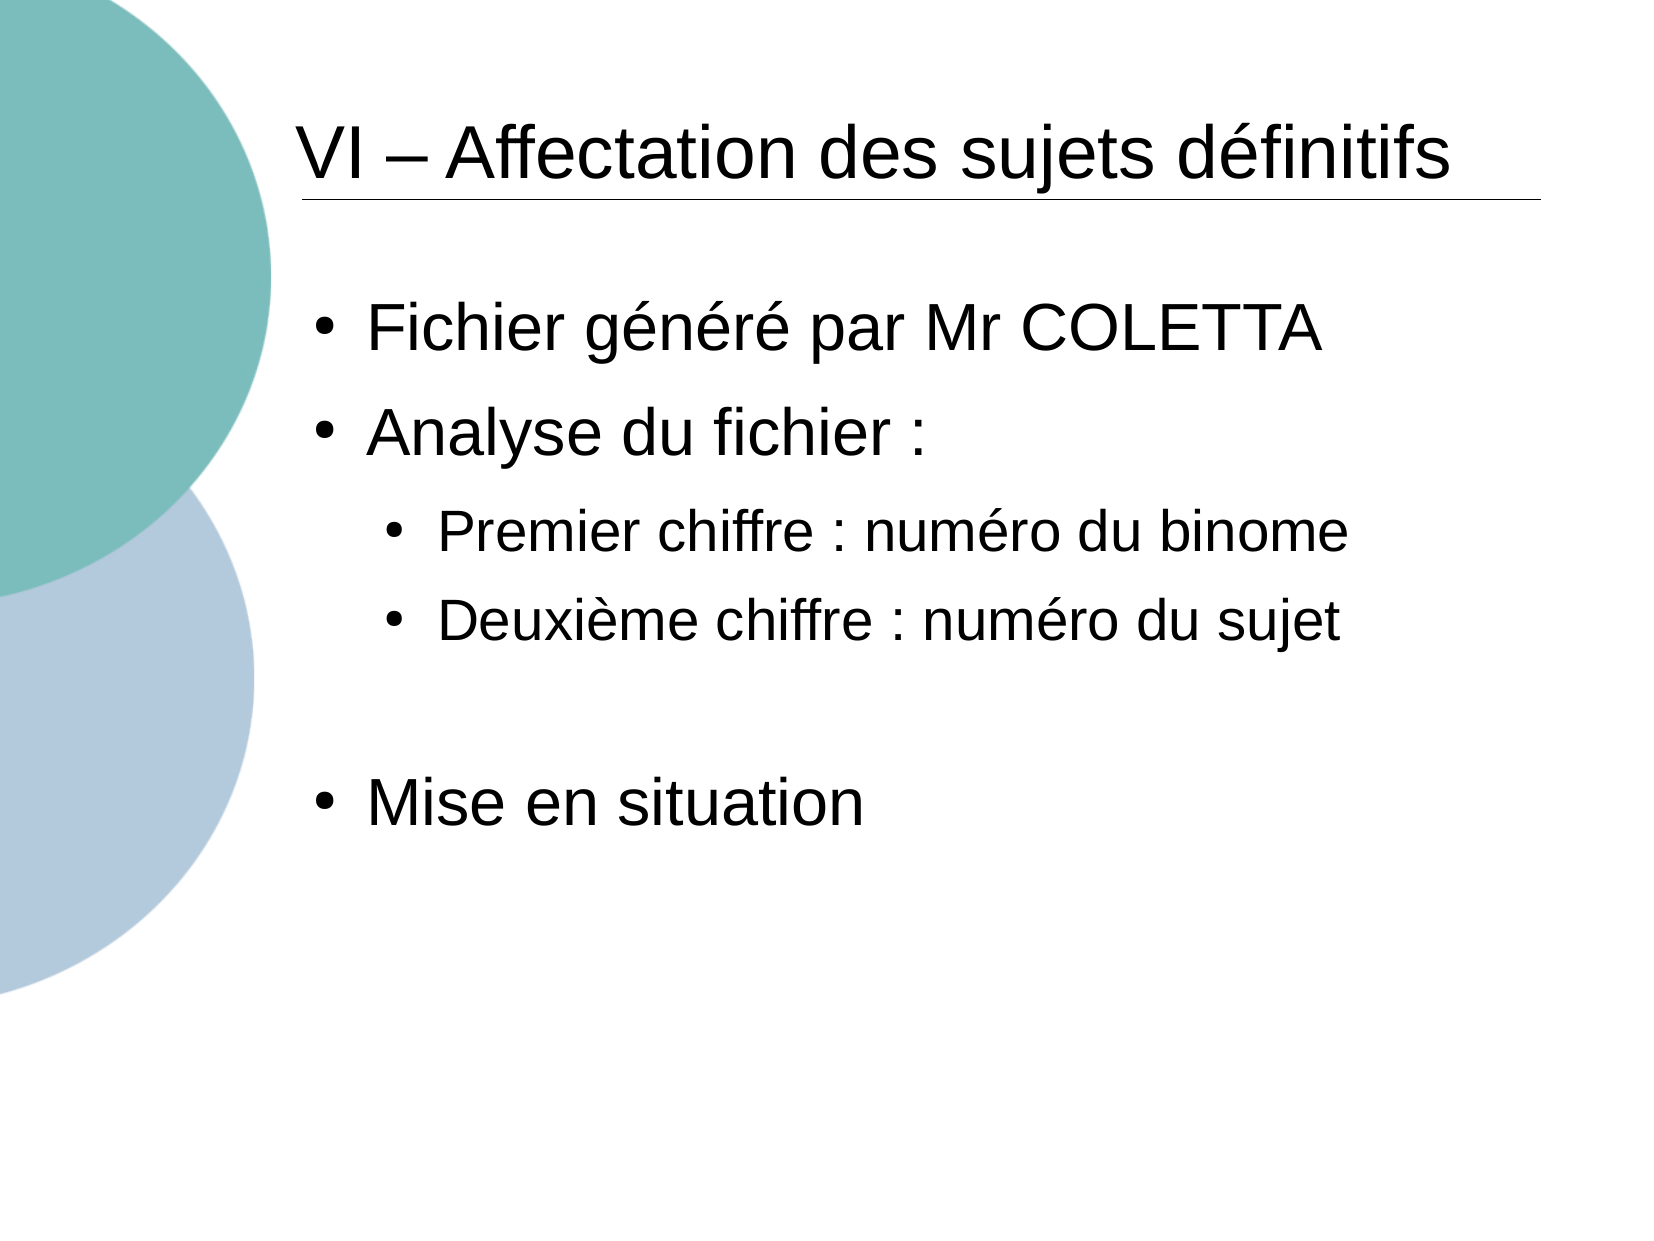

# VI – Affectation des sujets définitifs
| |
| --- |
Fichier généré par Mr COLETTA
Analyse du fichier :
Premier chiffre : numéro du binome
Deuxième chiffre : numéro du sujet
Mise en situation